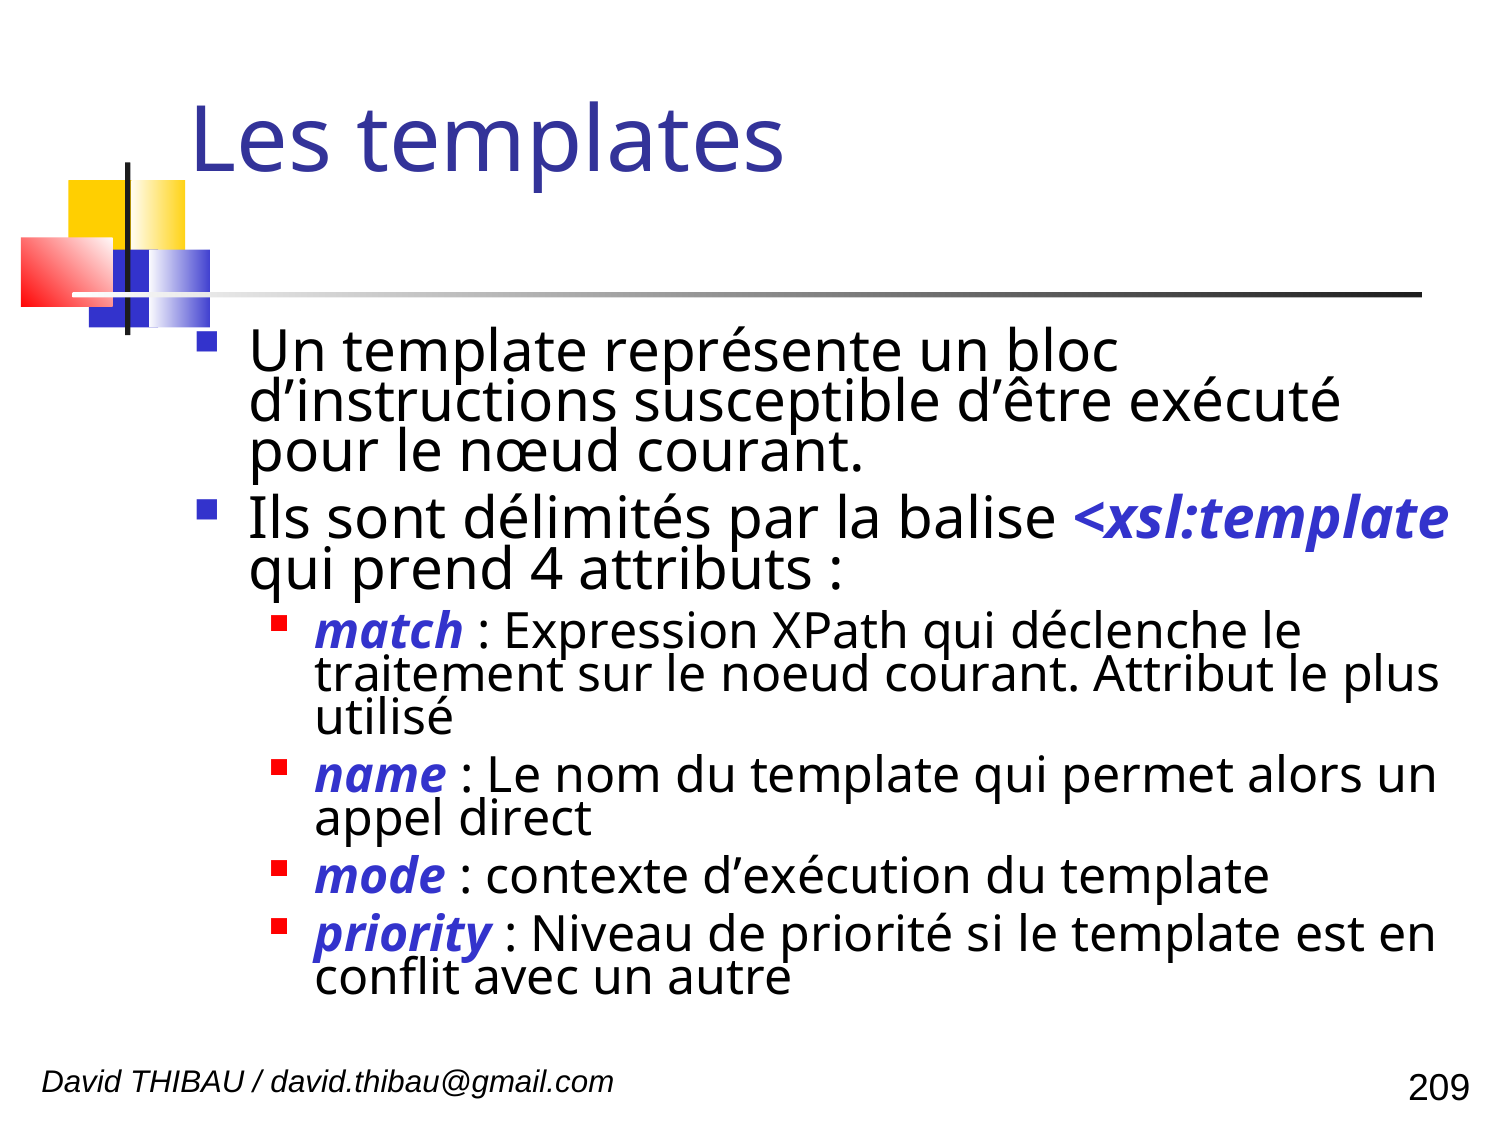

# Les templates
Un template représente un bloc d’instructions susceptible d’être exécuté pour le nœud courant.
Ils sont délimités par la balise <xsl:template qui prend 4 attributs :
match : Expression XPath qui déclenche le traitement sur le noeud courant. Attribut le plus utilisé
name : Le nom du template qui permet alors un appel direct
mode : contexte d’exécution du template
priority : Niveau de priorité si le template est en conflit avec un autre